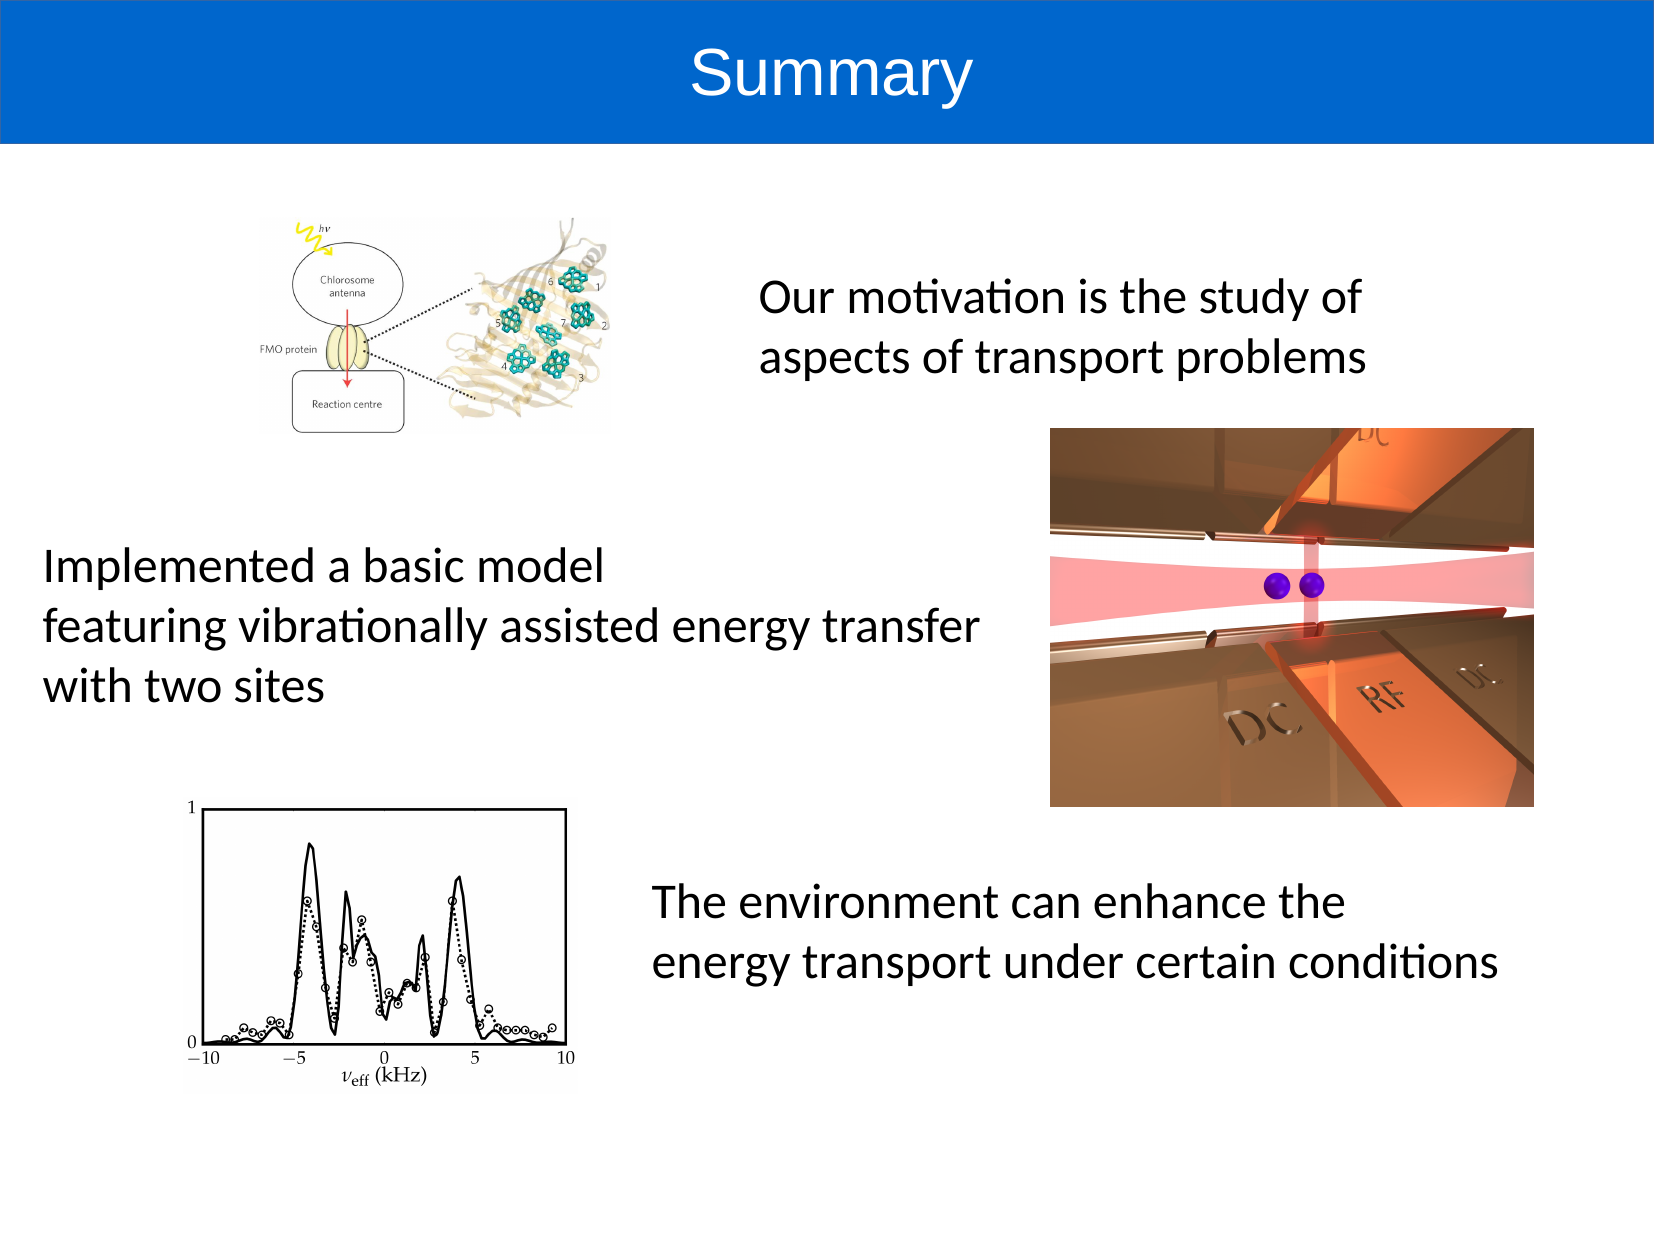

# Summary
Our motivation is the study of
aspects of transport problems
Implemented a basic model
featuring vibrationally assisted energy transfer
with two sites
The environment can enhance the
energy transport under certain conditions